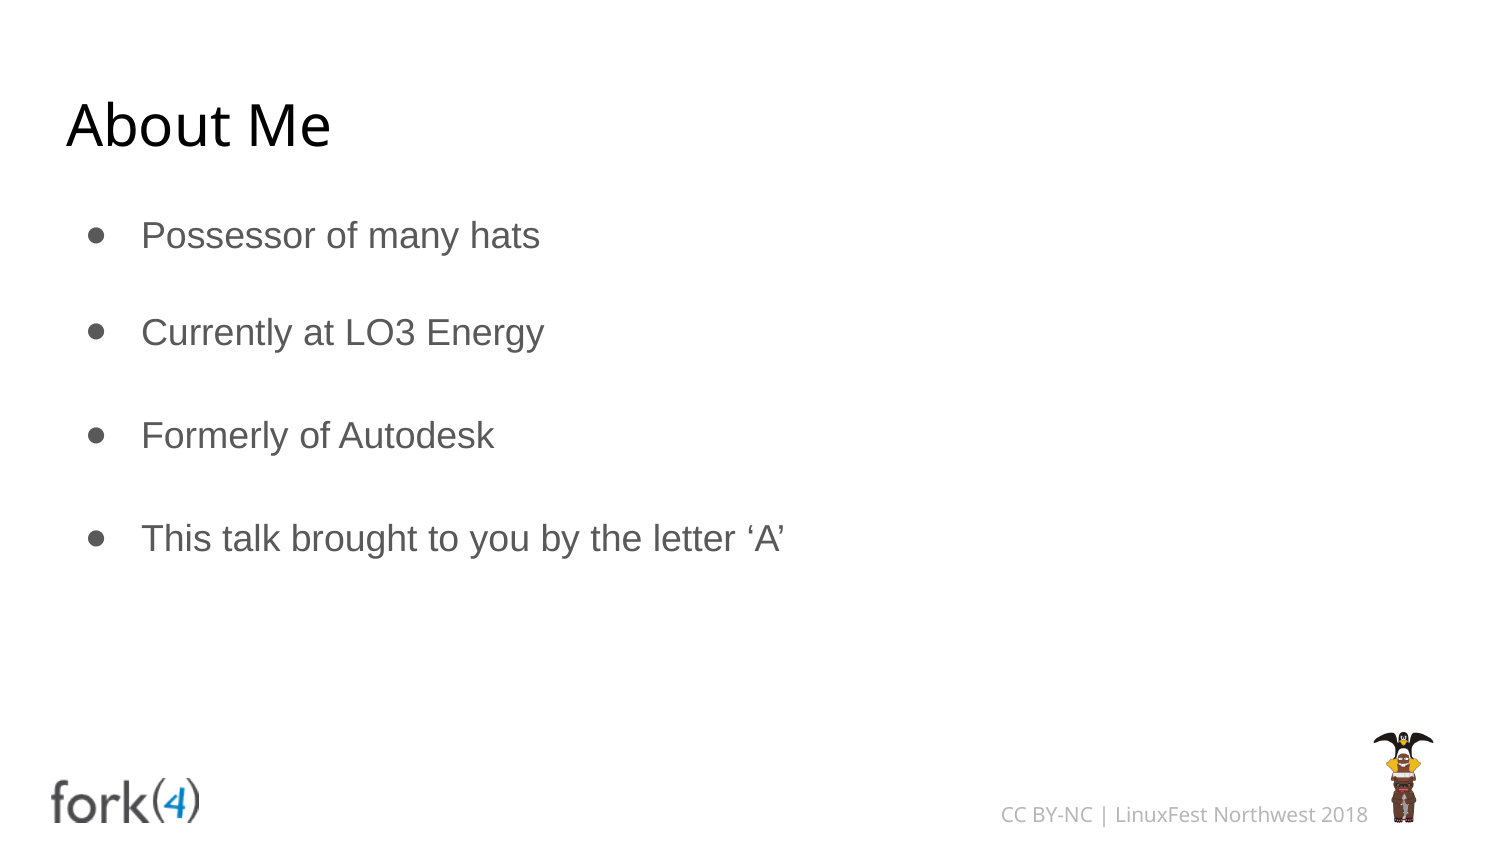

# About Me
Possessor of many hats
Currently at LO3 Energy
Formerly of Autodesk
This talk brought to you by the letter ‘A’